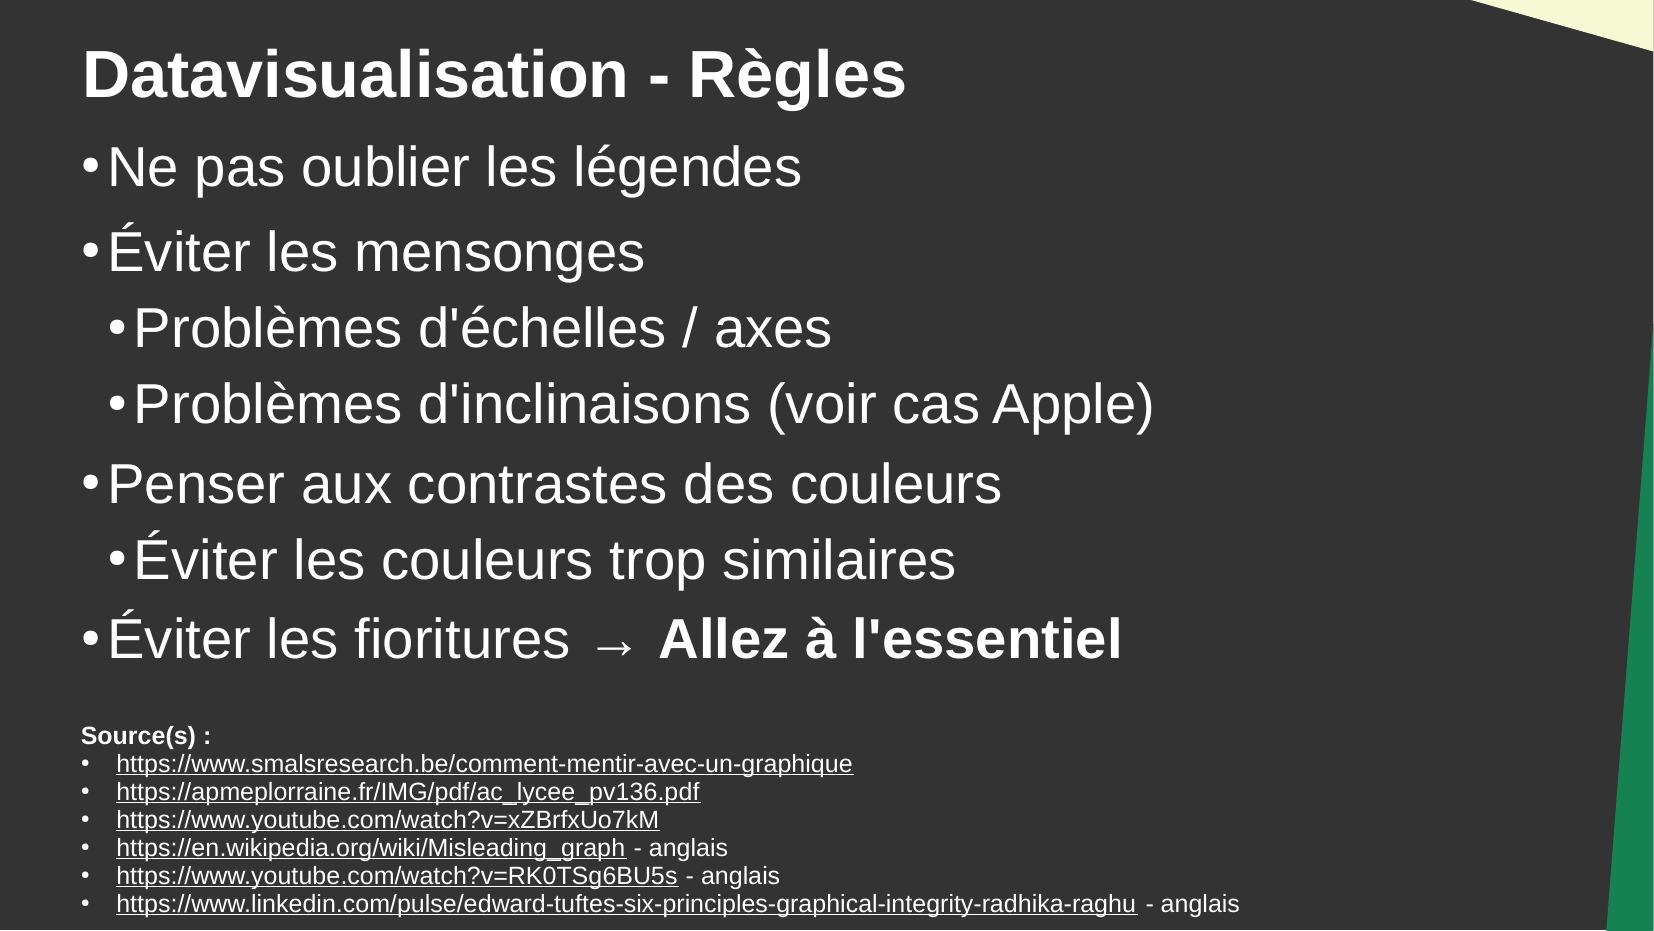

# Datavisualisation - Règles
Ne pas oublier les légendes
Éviter les mensonges
Problèmes d'échelles / axes
Problèmes d'inclinaisons (voir cas Apple)
Penser aux contrastes des couleurs
Éviter les couleurs trop similaires
Éviter les fioritures → Allez à l'essentiel
Source(s) :
https://www.smalsresearch.be/comment-mentir-avec-un-graphique
https://apmeplorraine.fr/IMG/pdf/ac_lycee_pv136.pdf
https://www.youtube.com/watch?v=xZBrfxUo7kM
https://en.wikipedia.org/wiki/Misleading_graph - anglais
https://www.youtube.com/watch?v=RK0TSg6BU5s - anglais
https://www.linkedin.com/pulse/edward-tuftes-six-principles-graphical-integrity-radhika-raghu - anglais